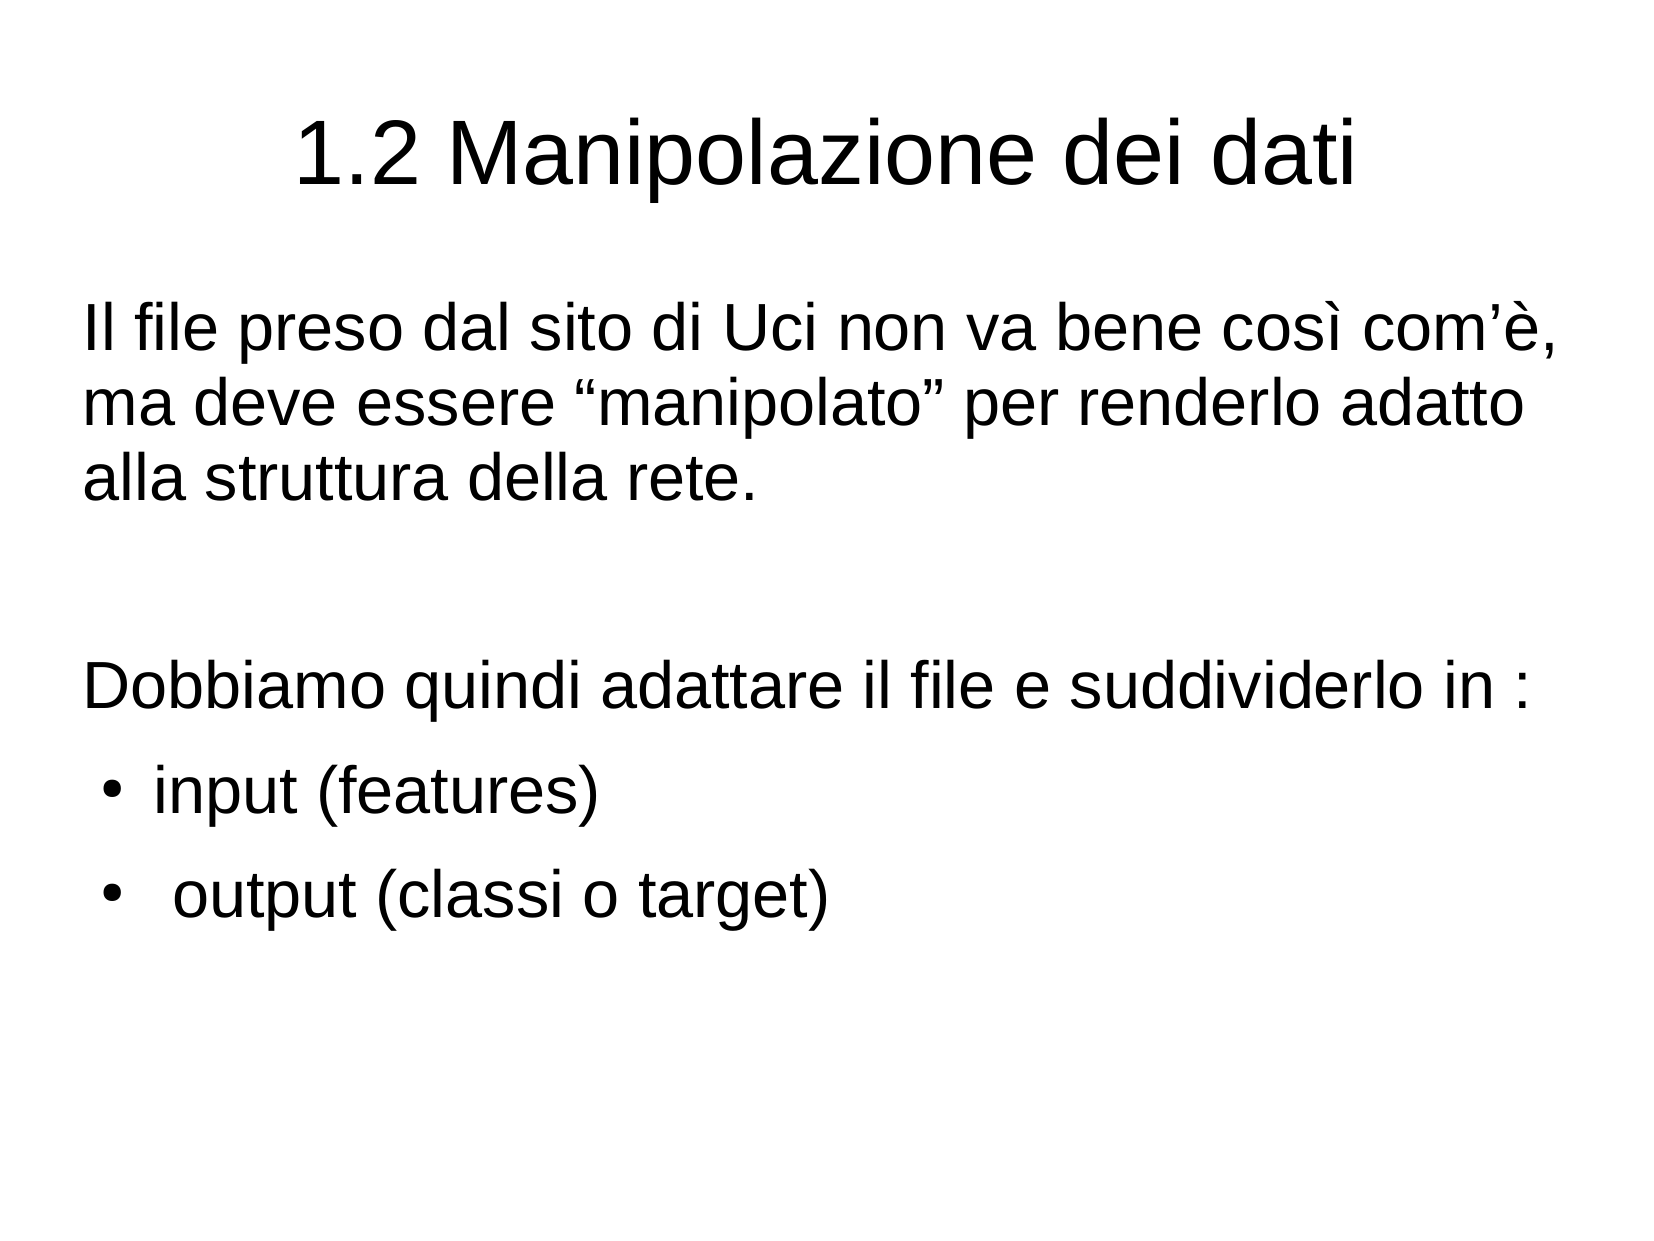

# 1.2 Manipolazione dei dati
Il file preso dal sito di Uci non va bene così com’è, ma deve essere “manipolato” per renderlo adatto alla struttura della rete.
Dobbiamo quindi adattare il file e suddividerlo in :
input (features)
 output (classi o target)